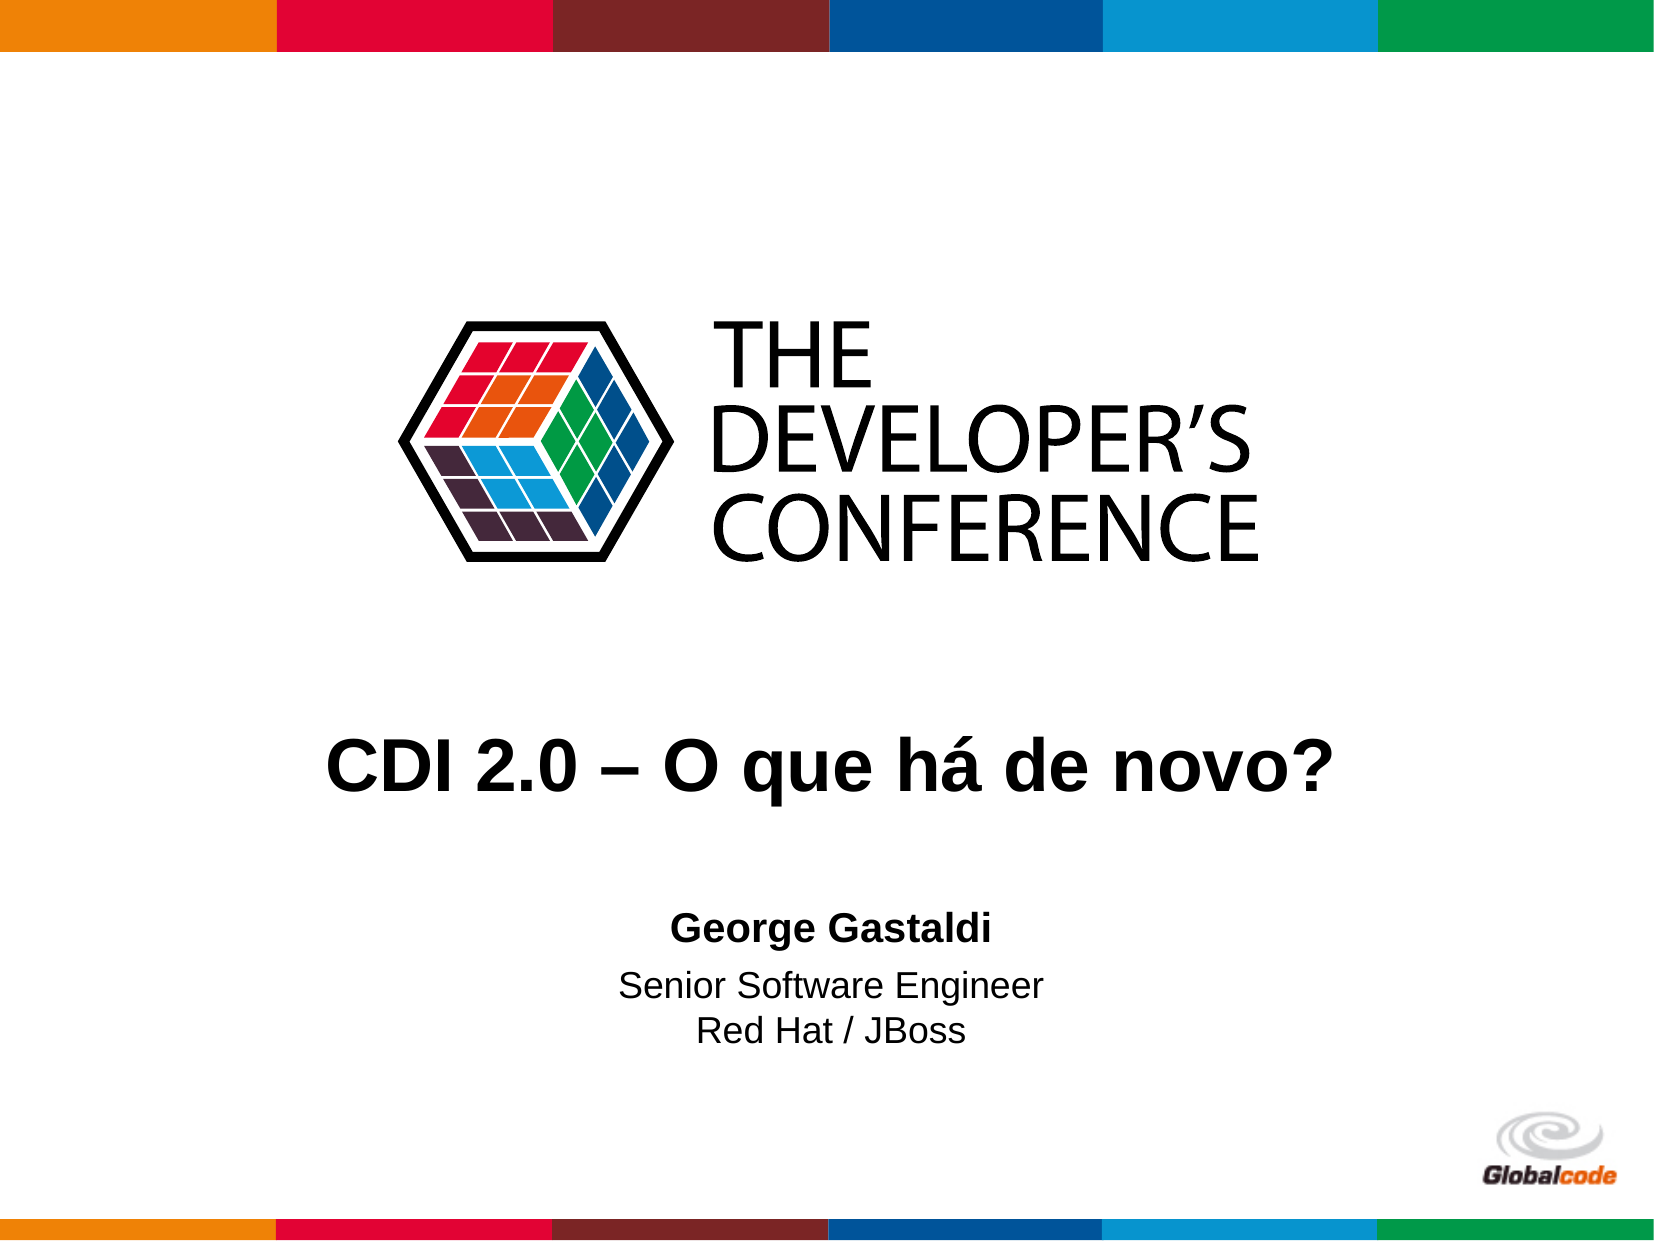

# CDI 2.0 – O que há de novo?
George Gastaldi
Senior Software Engineer
Red Hat / JBoss